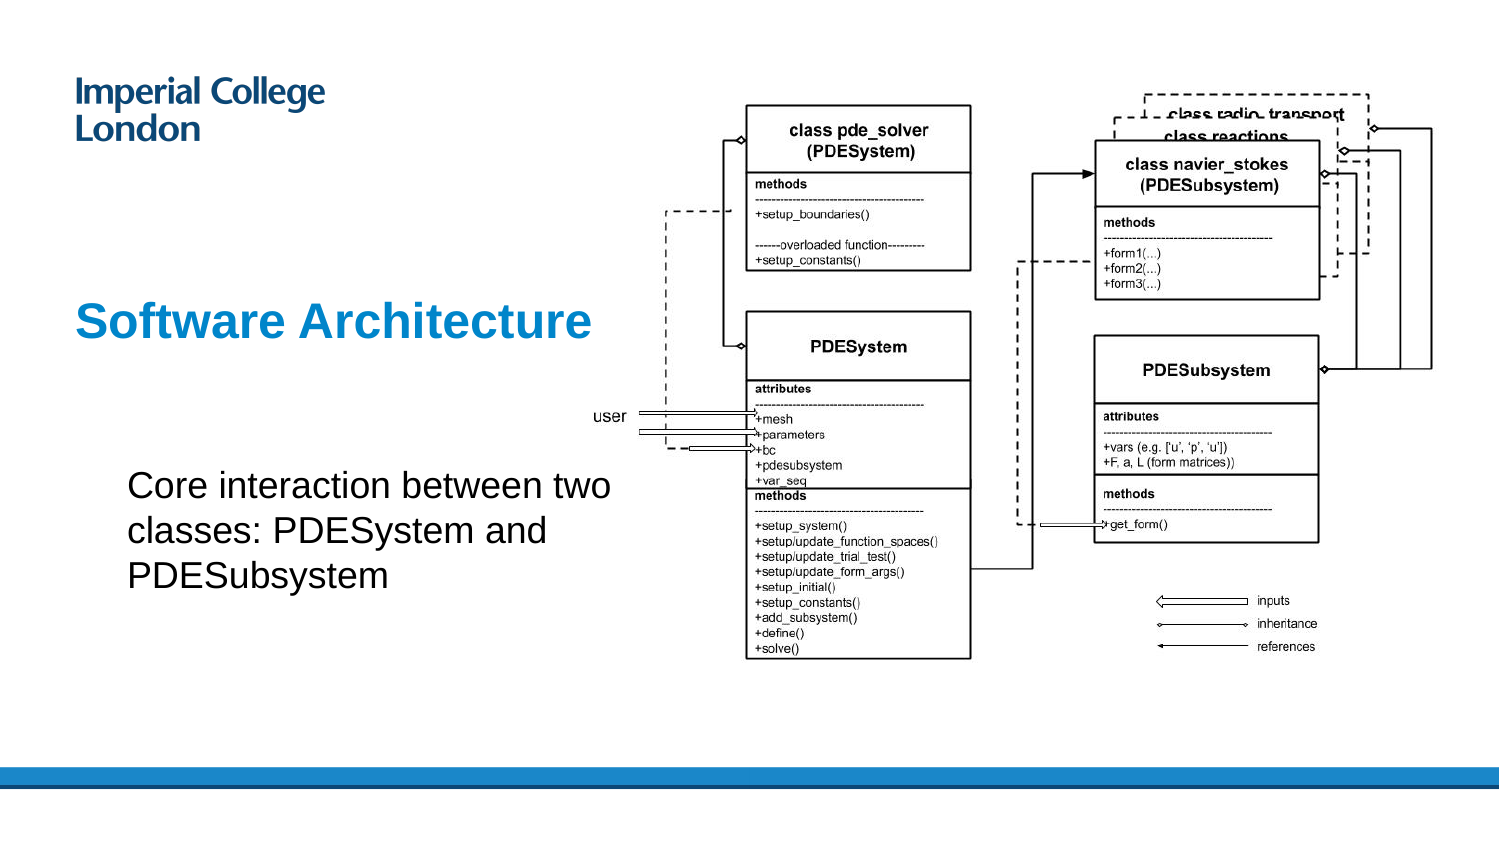

# Software Architecture
Core interaction between two classes: PDESystem and PDESubsystem